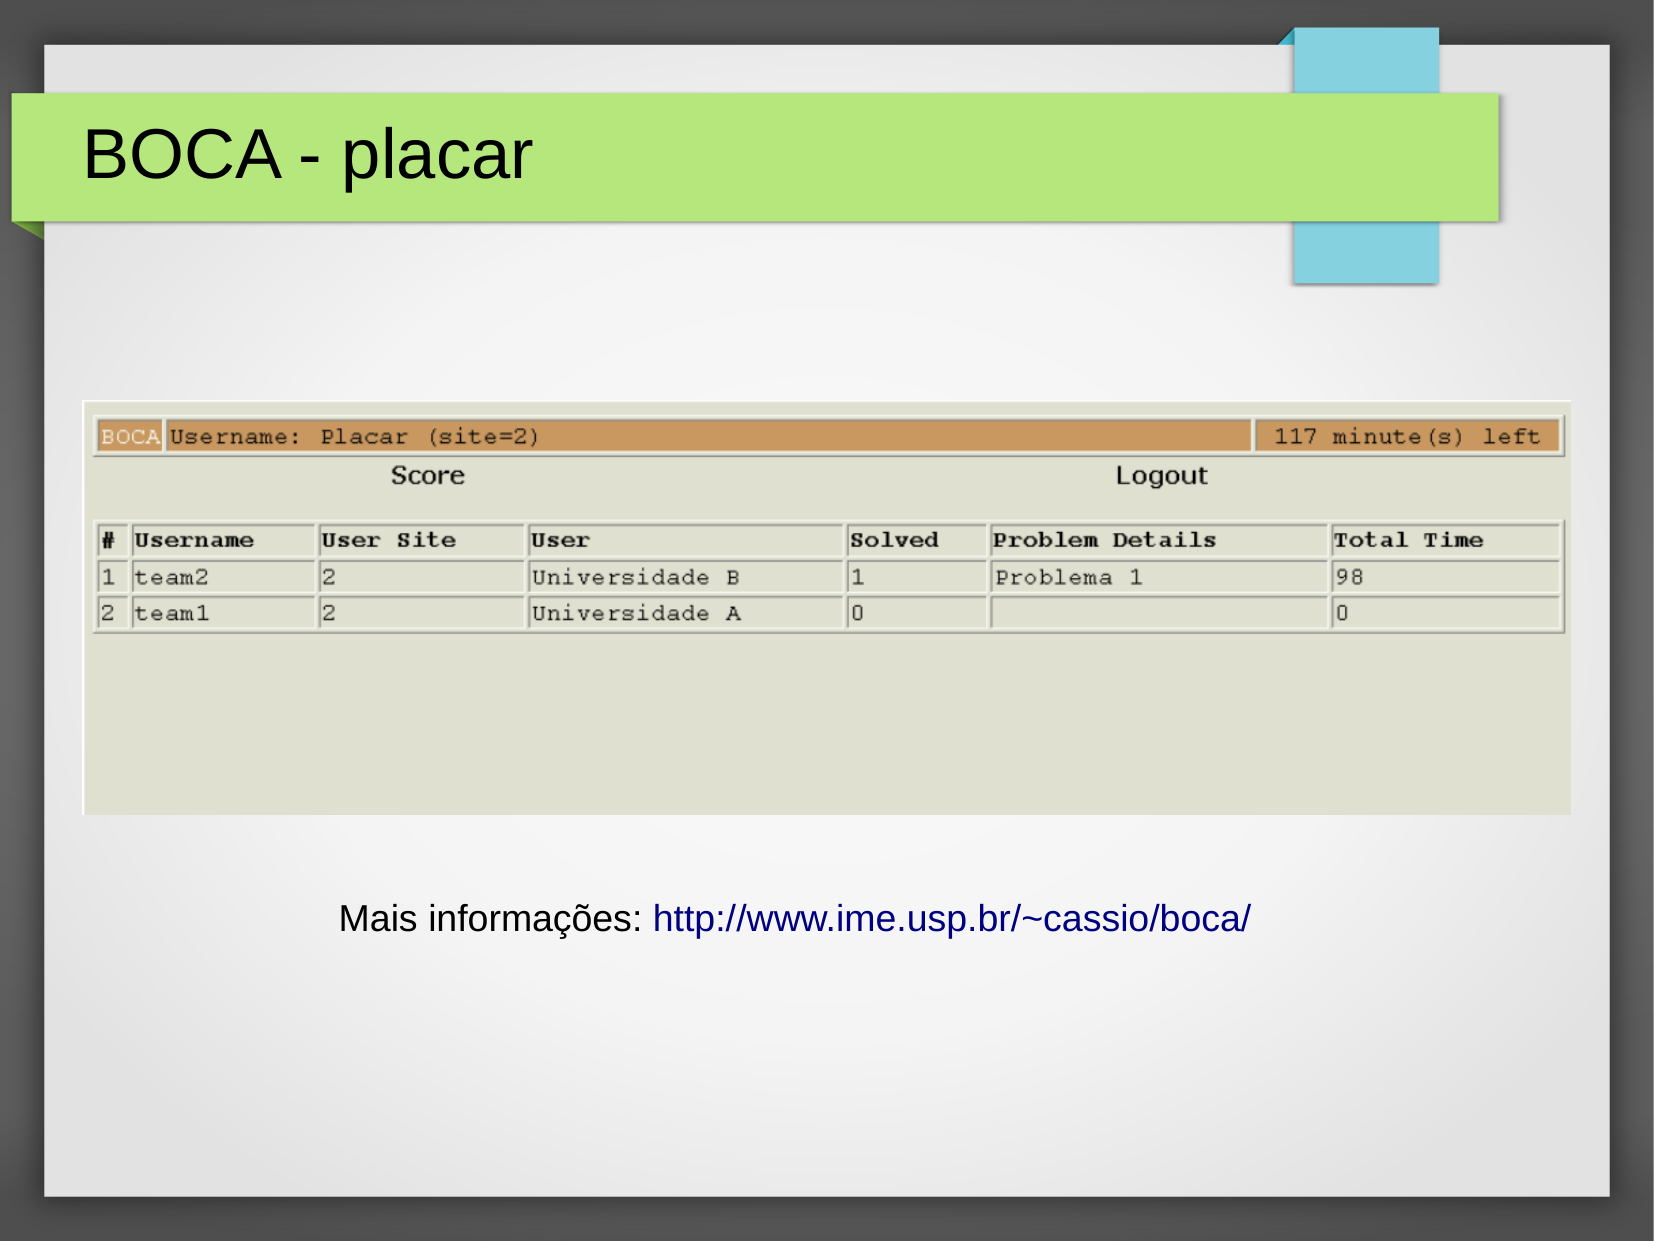

# BOCA - placar
Mais informações: http://www.ime.usp.br/~cassio/boca/